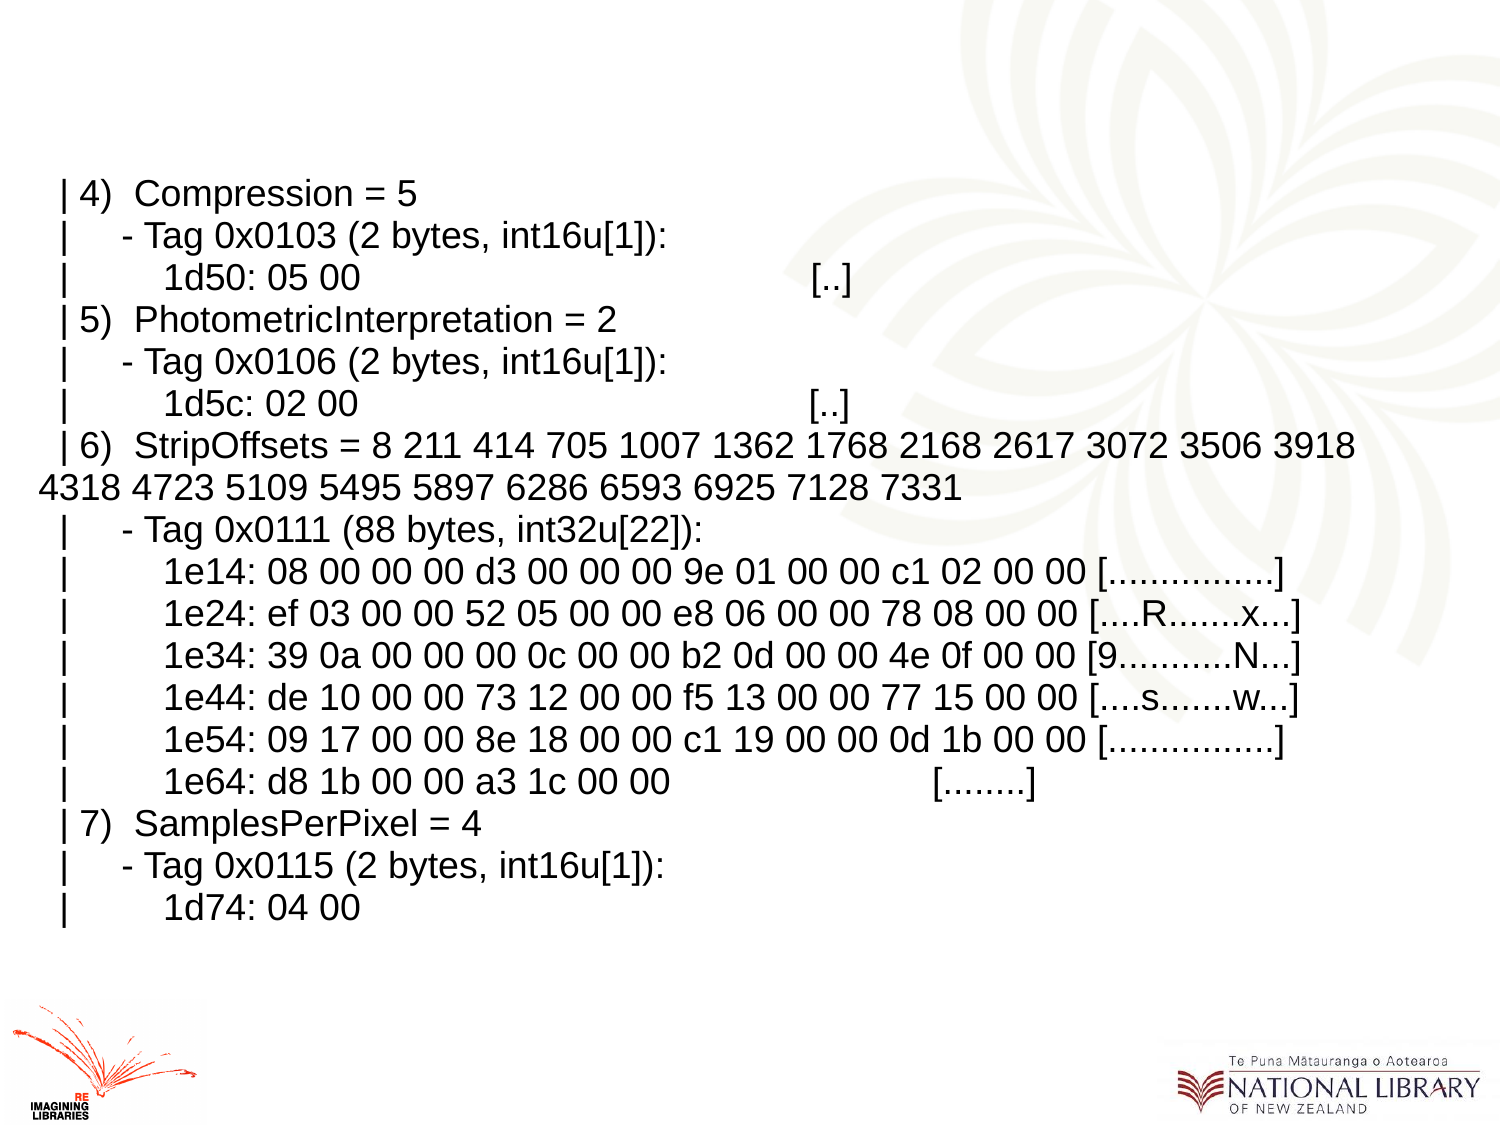

| 4) Compression = 5
 | - Tag 0x0103 (2 bytes, int16u[1]):
 | 1d50: 05 00 [..]
 | 5) PhotometricInterpretation = 2
 | - Tag 0x0106 (2 bytes, int16u[1]):
 | 1d5c: 02 00 [..]
 | 6) StripOffsets = 8 211 414 705 1007 1362 1768 2168 2617 3072 3506 3918 4318 4723 5109 5495 5897 6286 6593 6925 7128 7331
 | - Tag 0x0111 (88 bytes, int32u[22]):
 | 1e14: 08 00 00 00 d3 00 00 00 9e 01 00 00 c1 02 00 00 [................]
 | 1e24: ef 03 00 00 52 05 00 00 e8 06 00 00 78 08 00 00 [....R.......x...]
 | 1e34: 39 0a 00 00 00 0c 00 00 b2 0d 00 00 4e 0f 00 00 [9...........N...]
 | 1e44: de 10 00 00 73 12 00 00 f5 13 00 00 77 15 00 00 [....s.......w...]
 | 1e54: 09 17 00 00 8e 18 00 00 c1 19 00 00 0d 1b 00 00 [................]
 | 1e64: d8 1b 00 00 a3 1c 00 00 [........]
 | 7) SamplesPerPixel = 4
 | - Tag 0x0115 (2 bytes, int16u[1]):
 | 1d74: 04 00